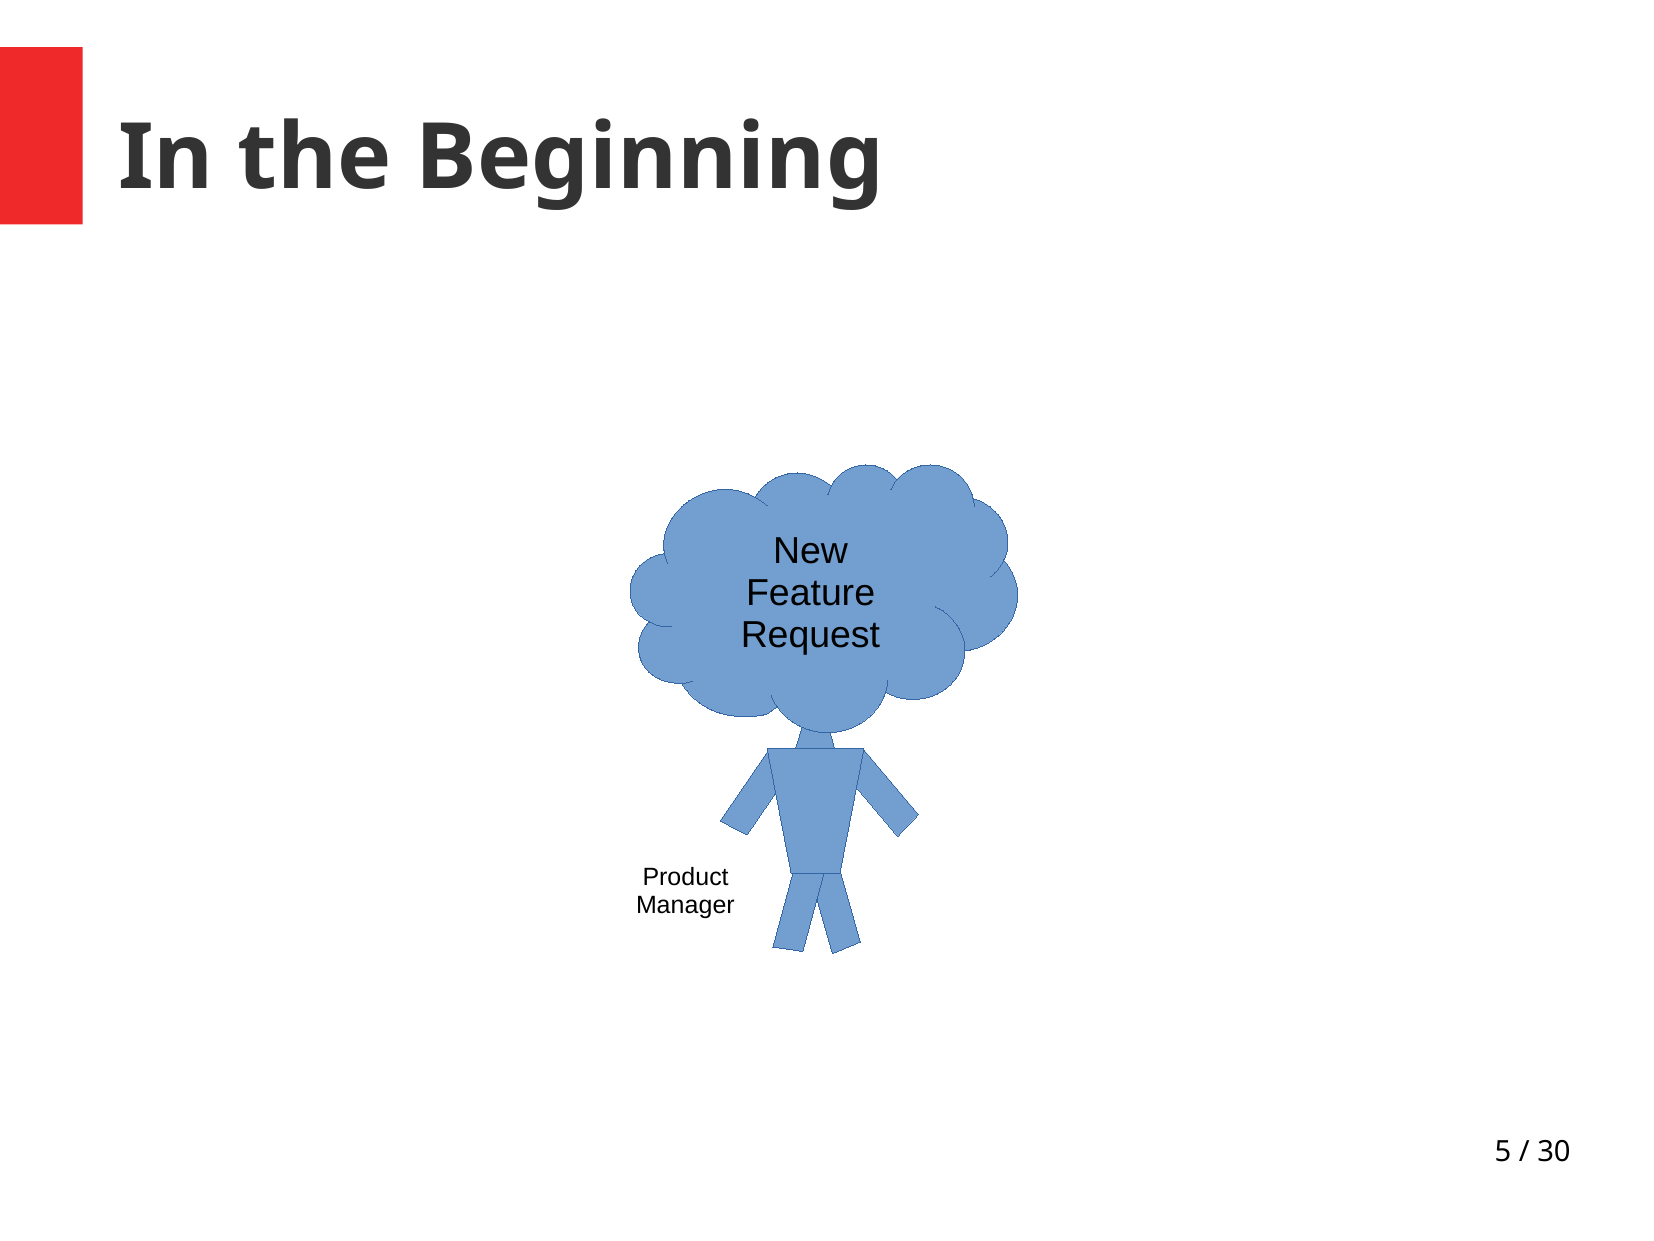

# In the Beginning
New
Feature
Request
Product
Manager
5